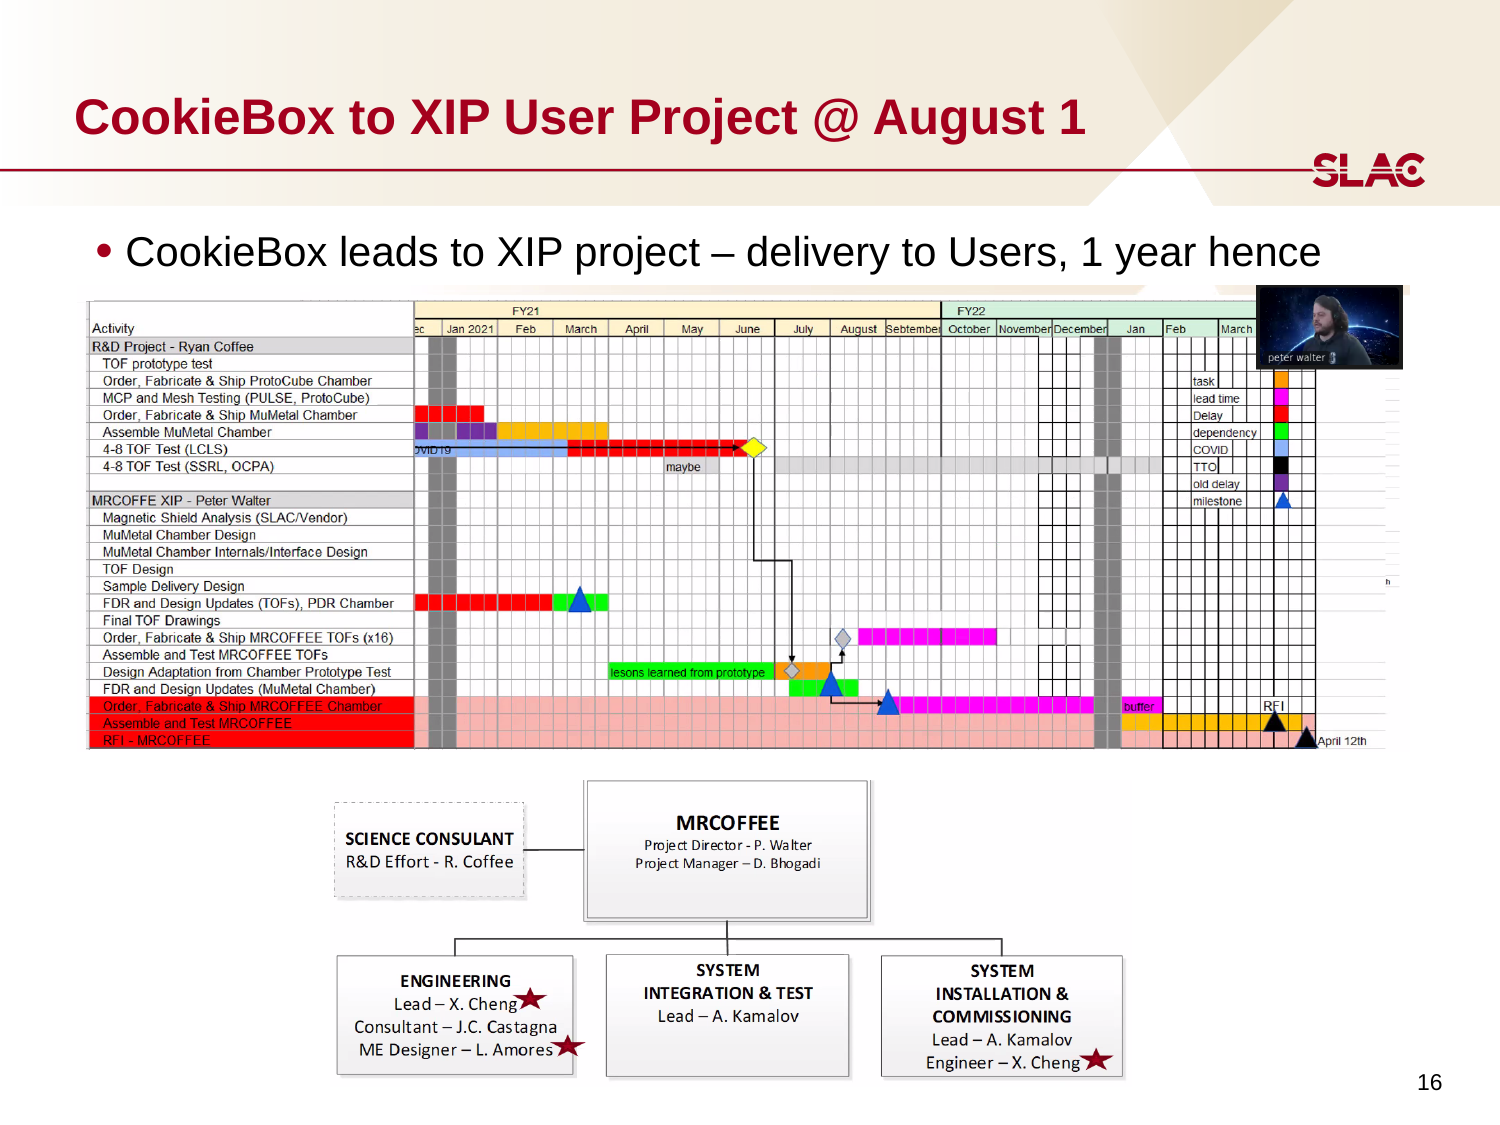

# CookieBox to XIP User Project @ August 1
CookieBox leads to XIP project – delivery to Users, 1 year hence